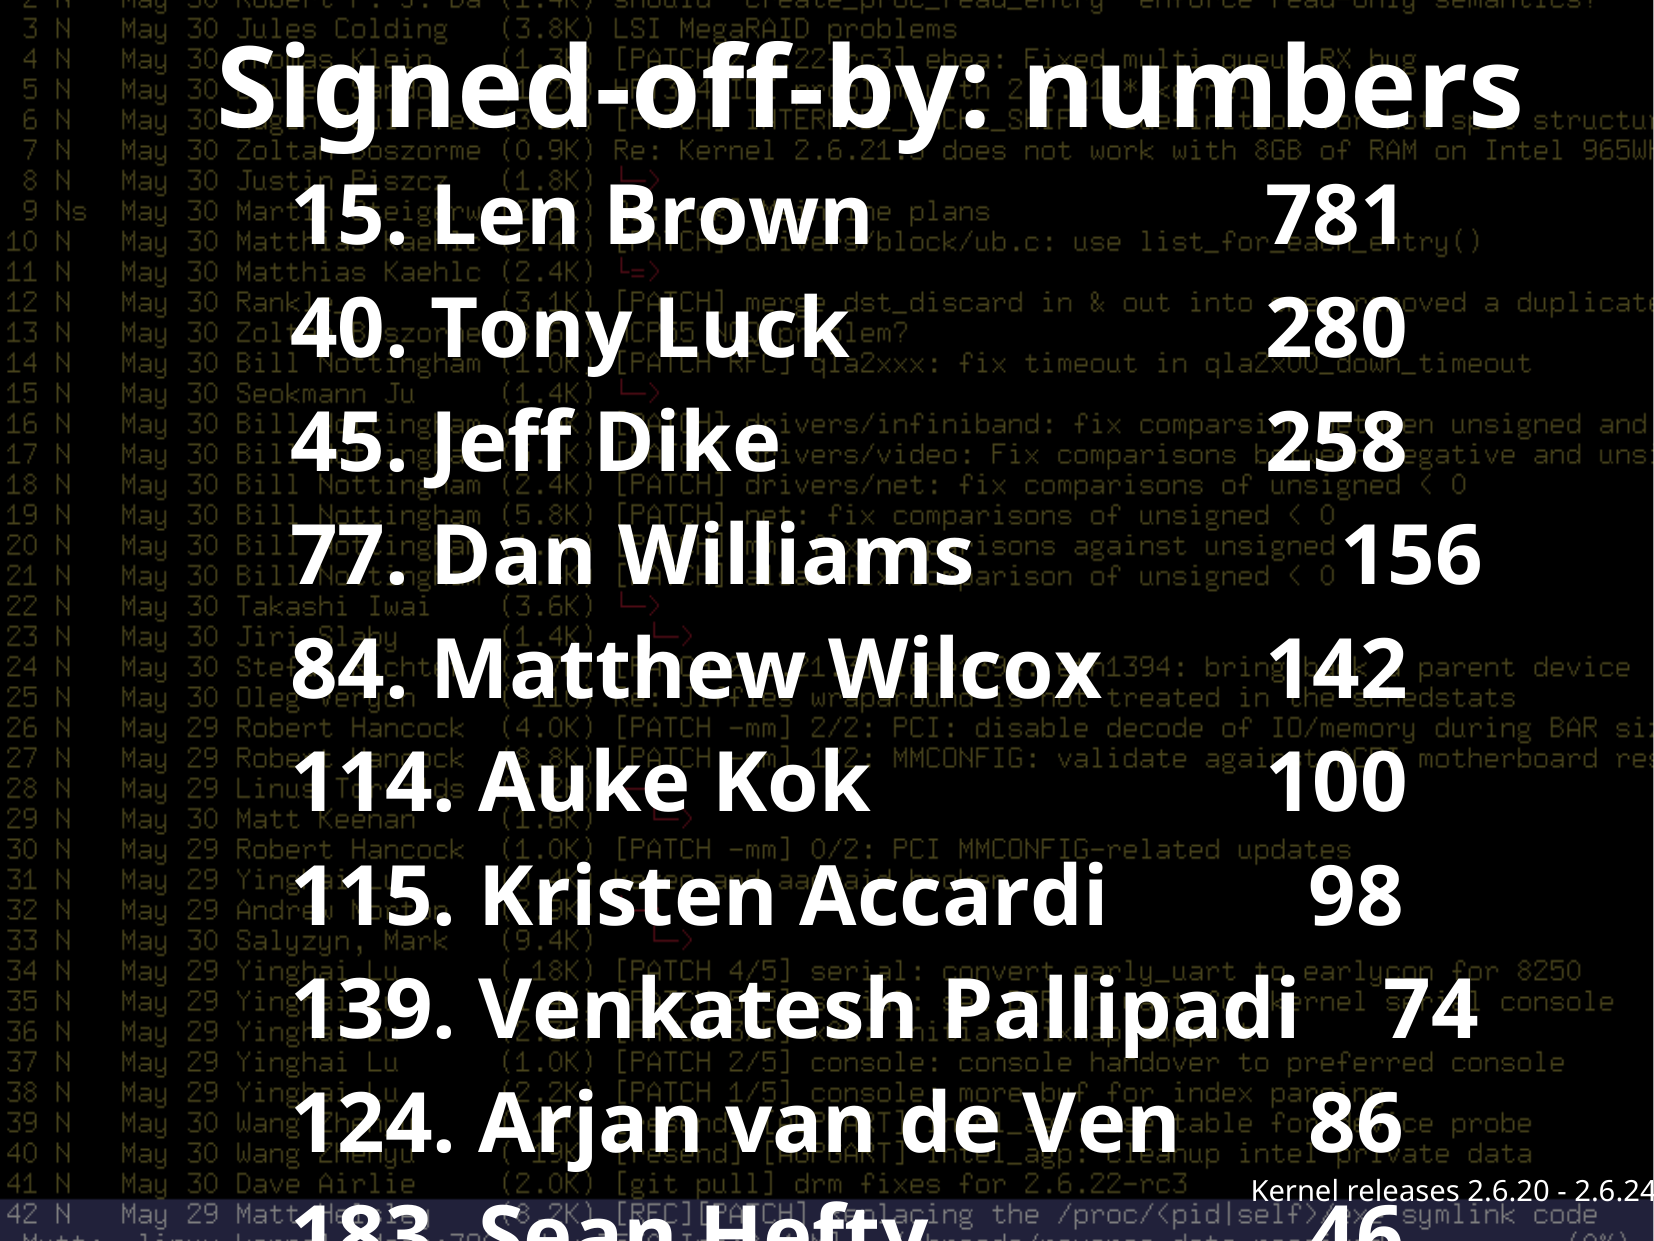

Signed-off-by: numbers
15. Len Brown						781
40. Tony Luck						280
45. Jeff Dike							258
77. Dan Williams					156
84. Matthew Wilcox			142
114. Auke Kok						100
115. Kristen Accardi			 98
139. Venkatesh Pallipadi	 74
124. Arjan van de Ven		 86
183. Sean Hefty					 46
Kernel releases 2.6.20 - 2.6.24